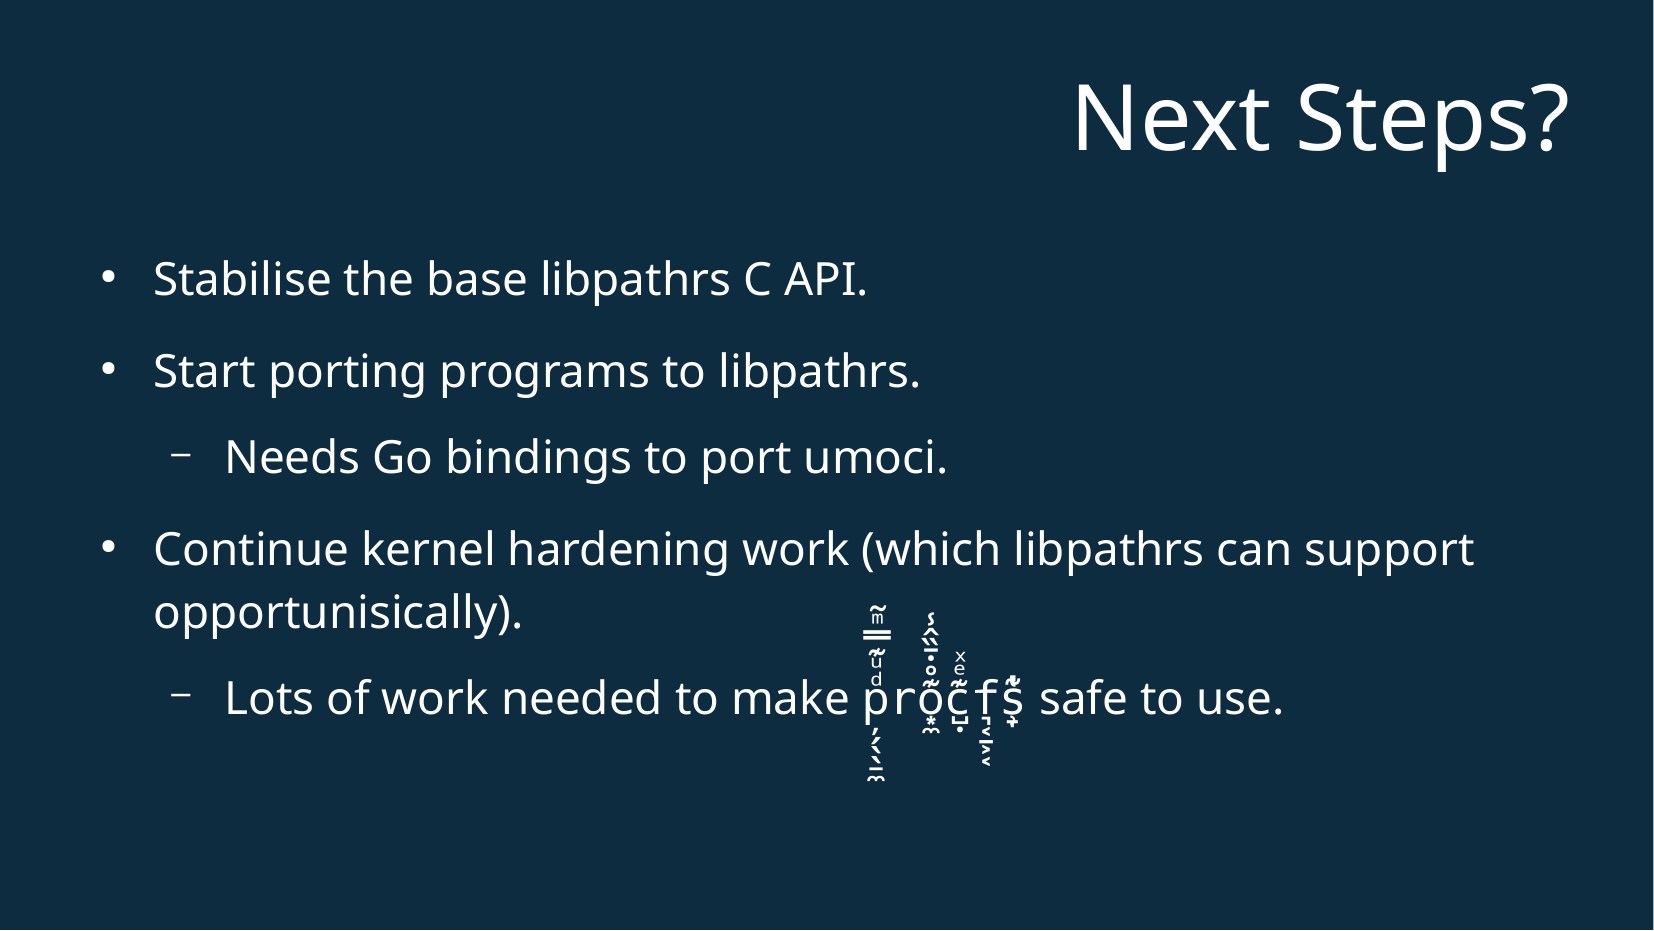

# Next Steps?
Stabilise the base libpathrs C API.
Start porting programs to libpathrs.
Needs Go bindings to port umoci.
Continue kernel hardening work (which libpathrs can support opportunisically).
Lots of work needed to make p̦̗̖̖̠̼ͩͧ͊̿ͫ̃ro͙̼͊̊̇̄̏̂̾c̺̣͊ͤͯf͉͔̱͕͔s̹̞̃̔ safe to use.